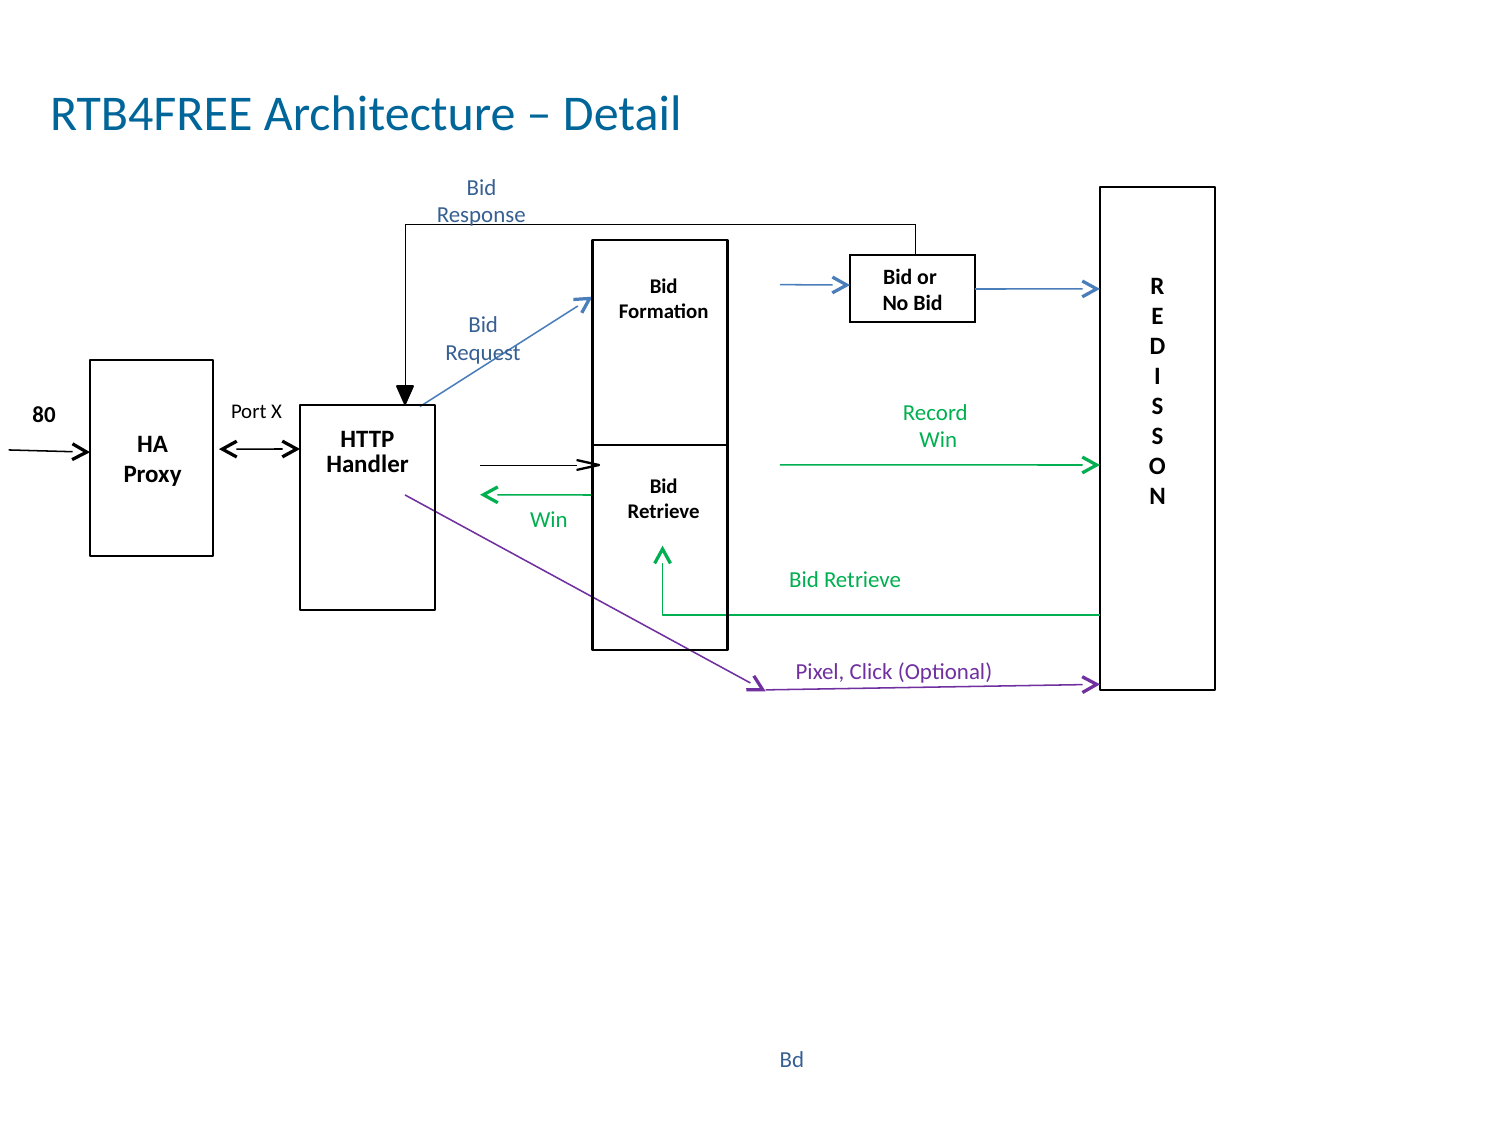

RTB4FREE Architecture – Detail
Bid
Response
R
E
D
I
S
S
O
N
Bid or
No Bid
Bid
Formation
Bid
Request
Port X
Record
 Win
80
HA
Proxy
HTTP
Handler
Bid
Retrieve
Win
Bid Retrieve
Pixel, Click (Optional)
Bd